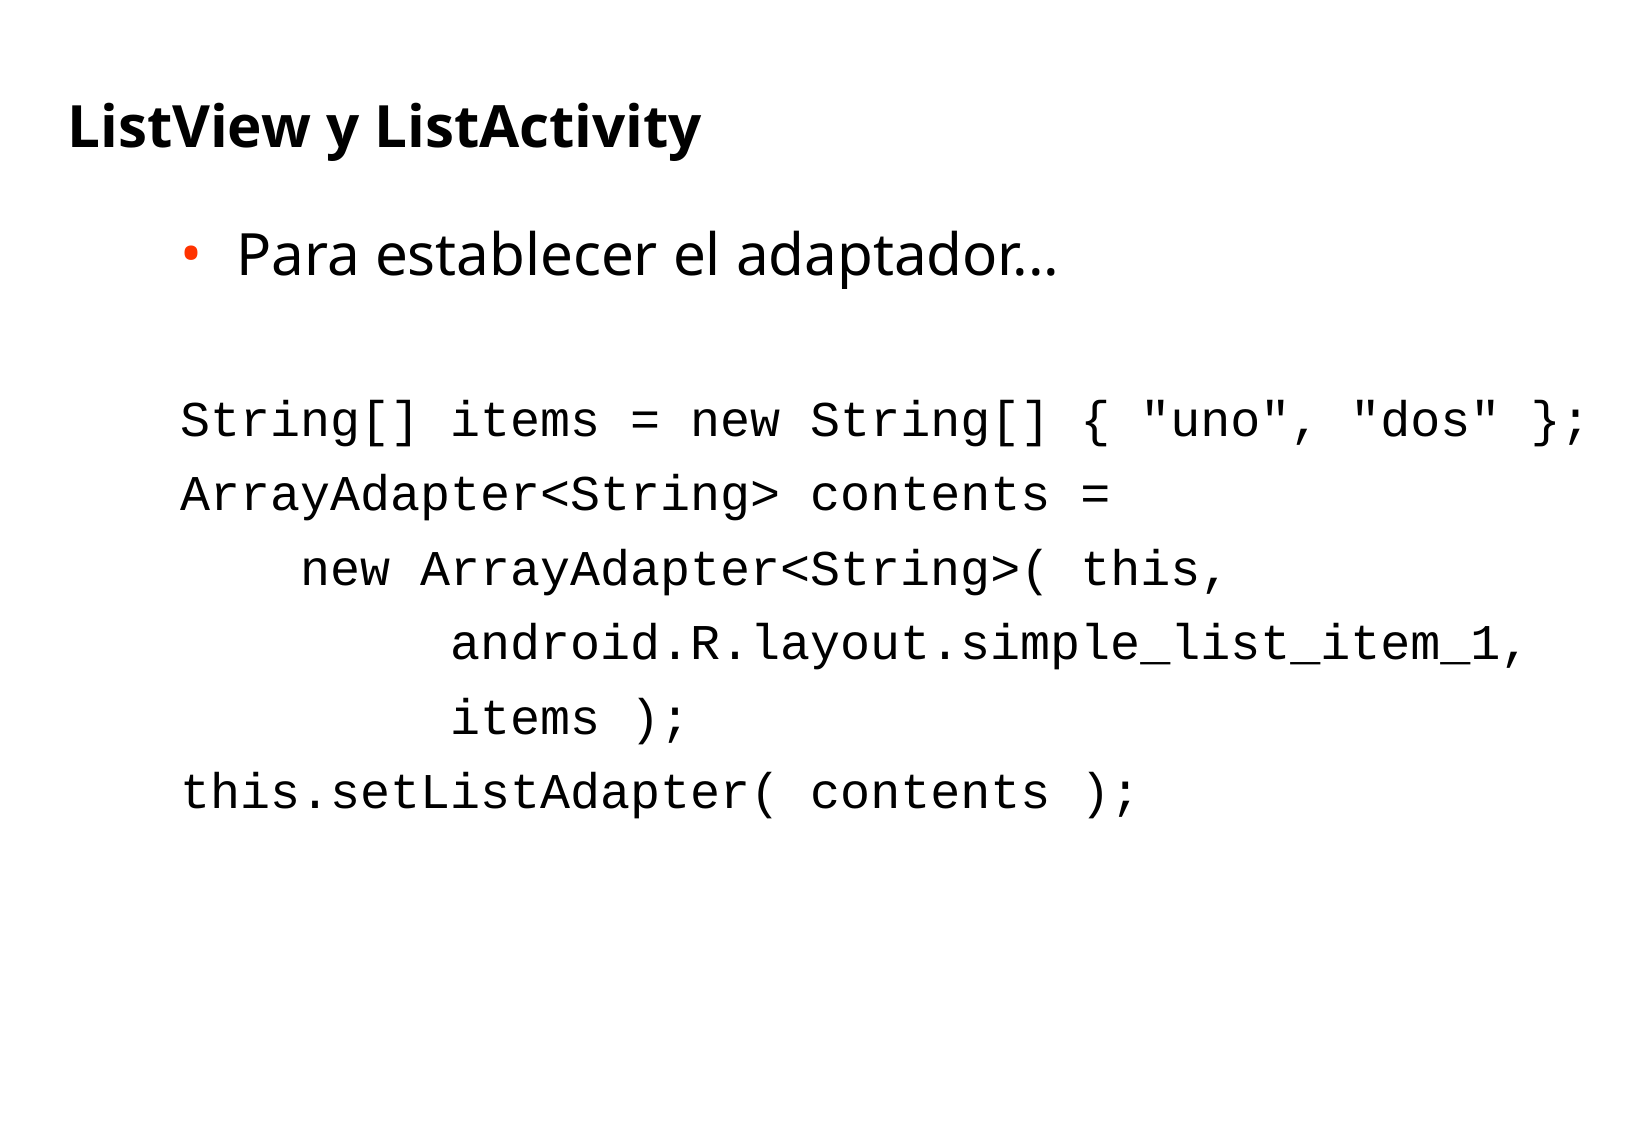

# ListView y ListActivity
Para establecer el adaptador...
String[] items = new String[] { "uno", "dos" };
ArrayAdapter<String> contents =
 new ArrayAdapter<String>( this,
 android.R.layout.simple_list_item_1,
 items );
this.setListAdapter( contents );